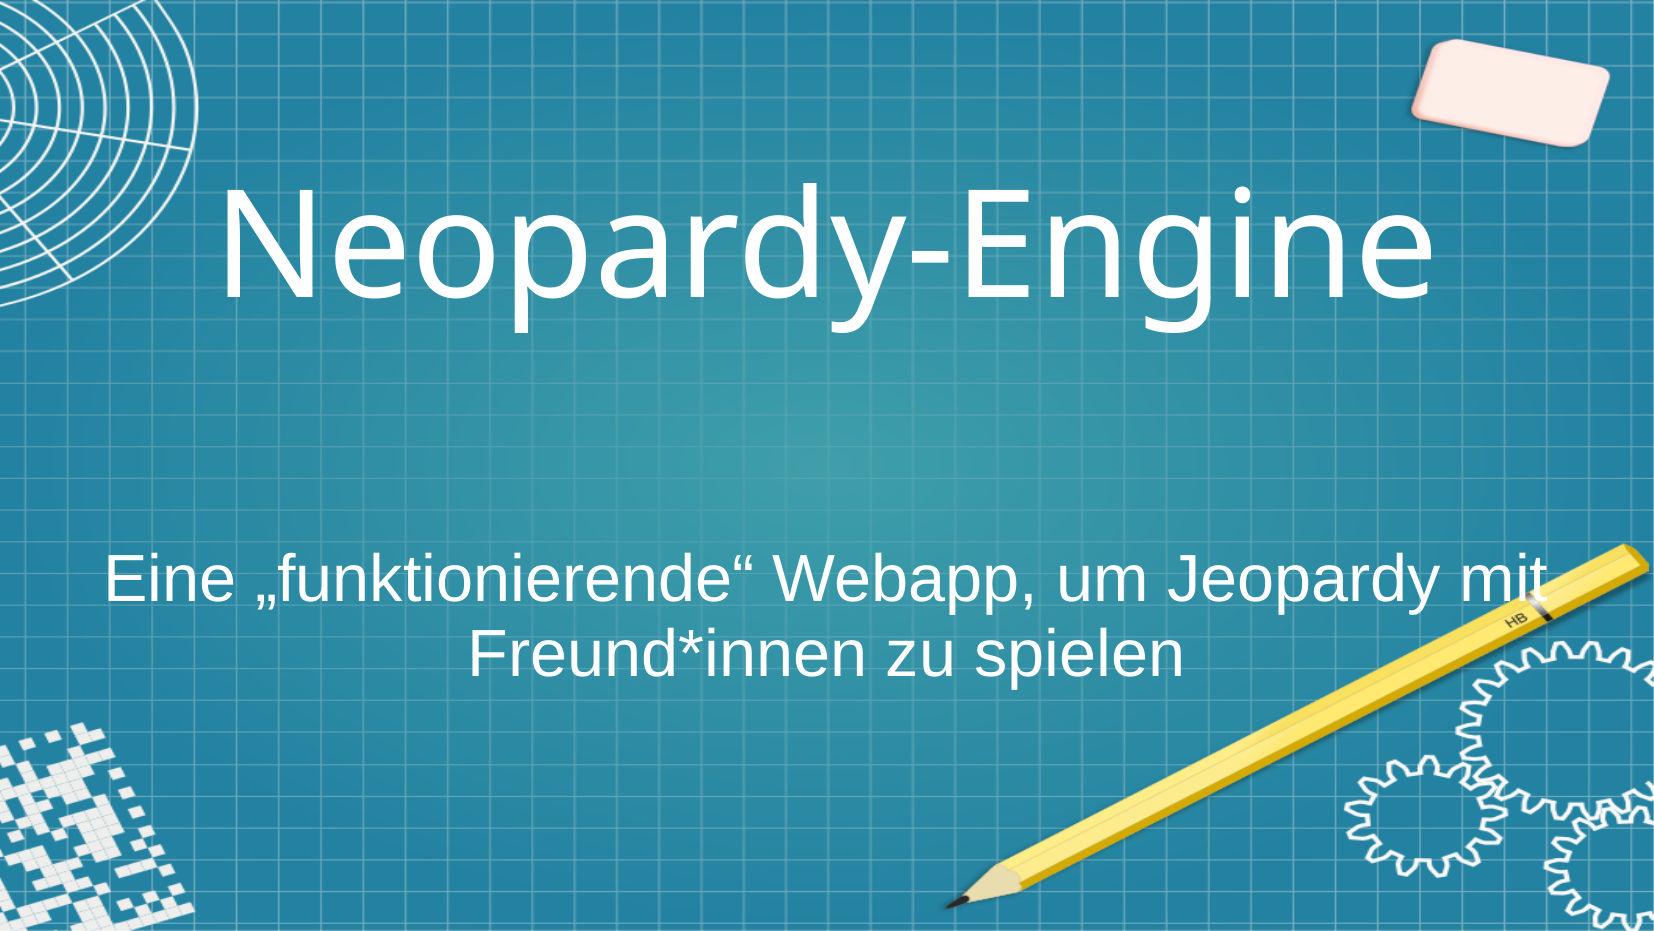

# Neopardy-Engine
Eine „funktionierende“ Webapp, um Jeopardy mit Freund*innen zu spielen